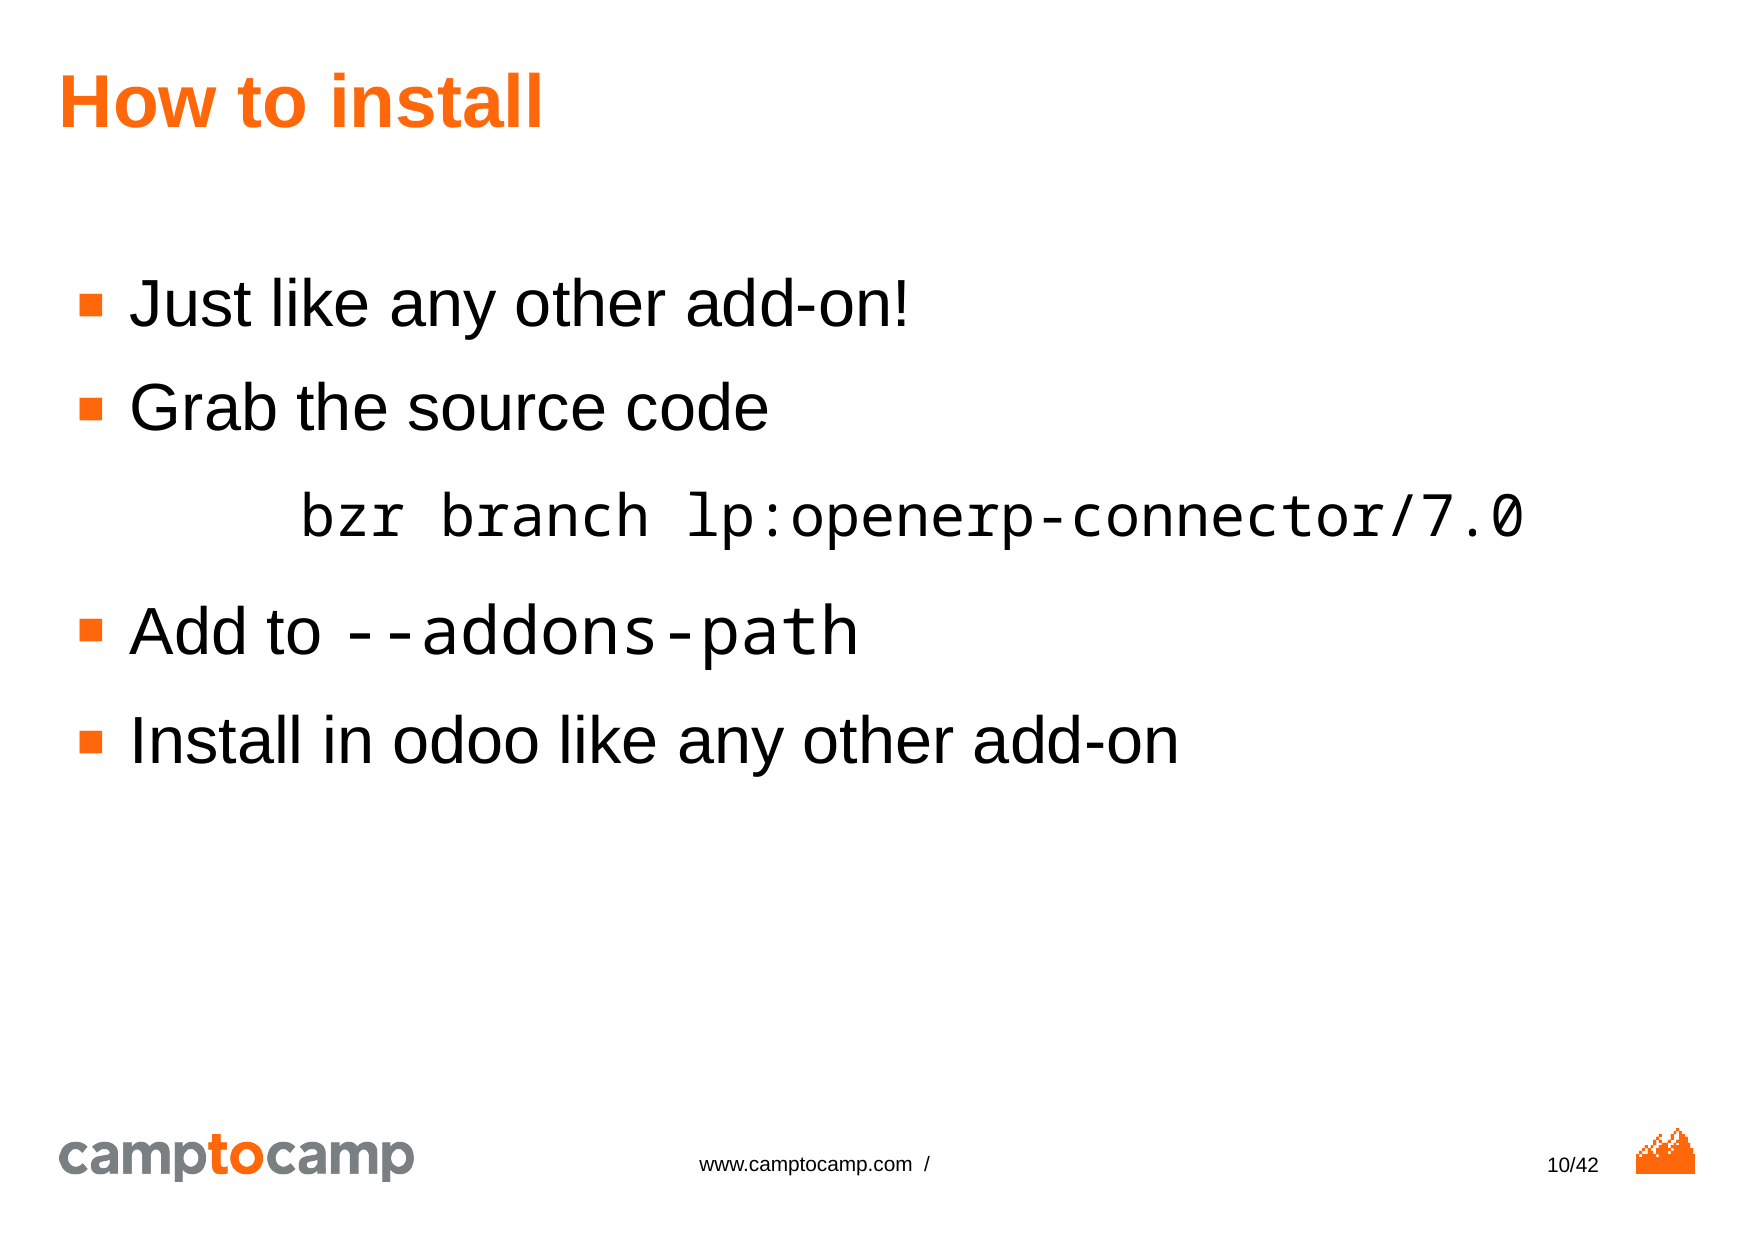

# How to install
Just like any other add-on!
Grab the source code
bzr branch lp:openerp-connector/7.0
Add to --addons-path
Install in odoo like any other add-on